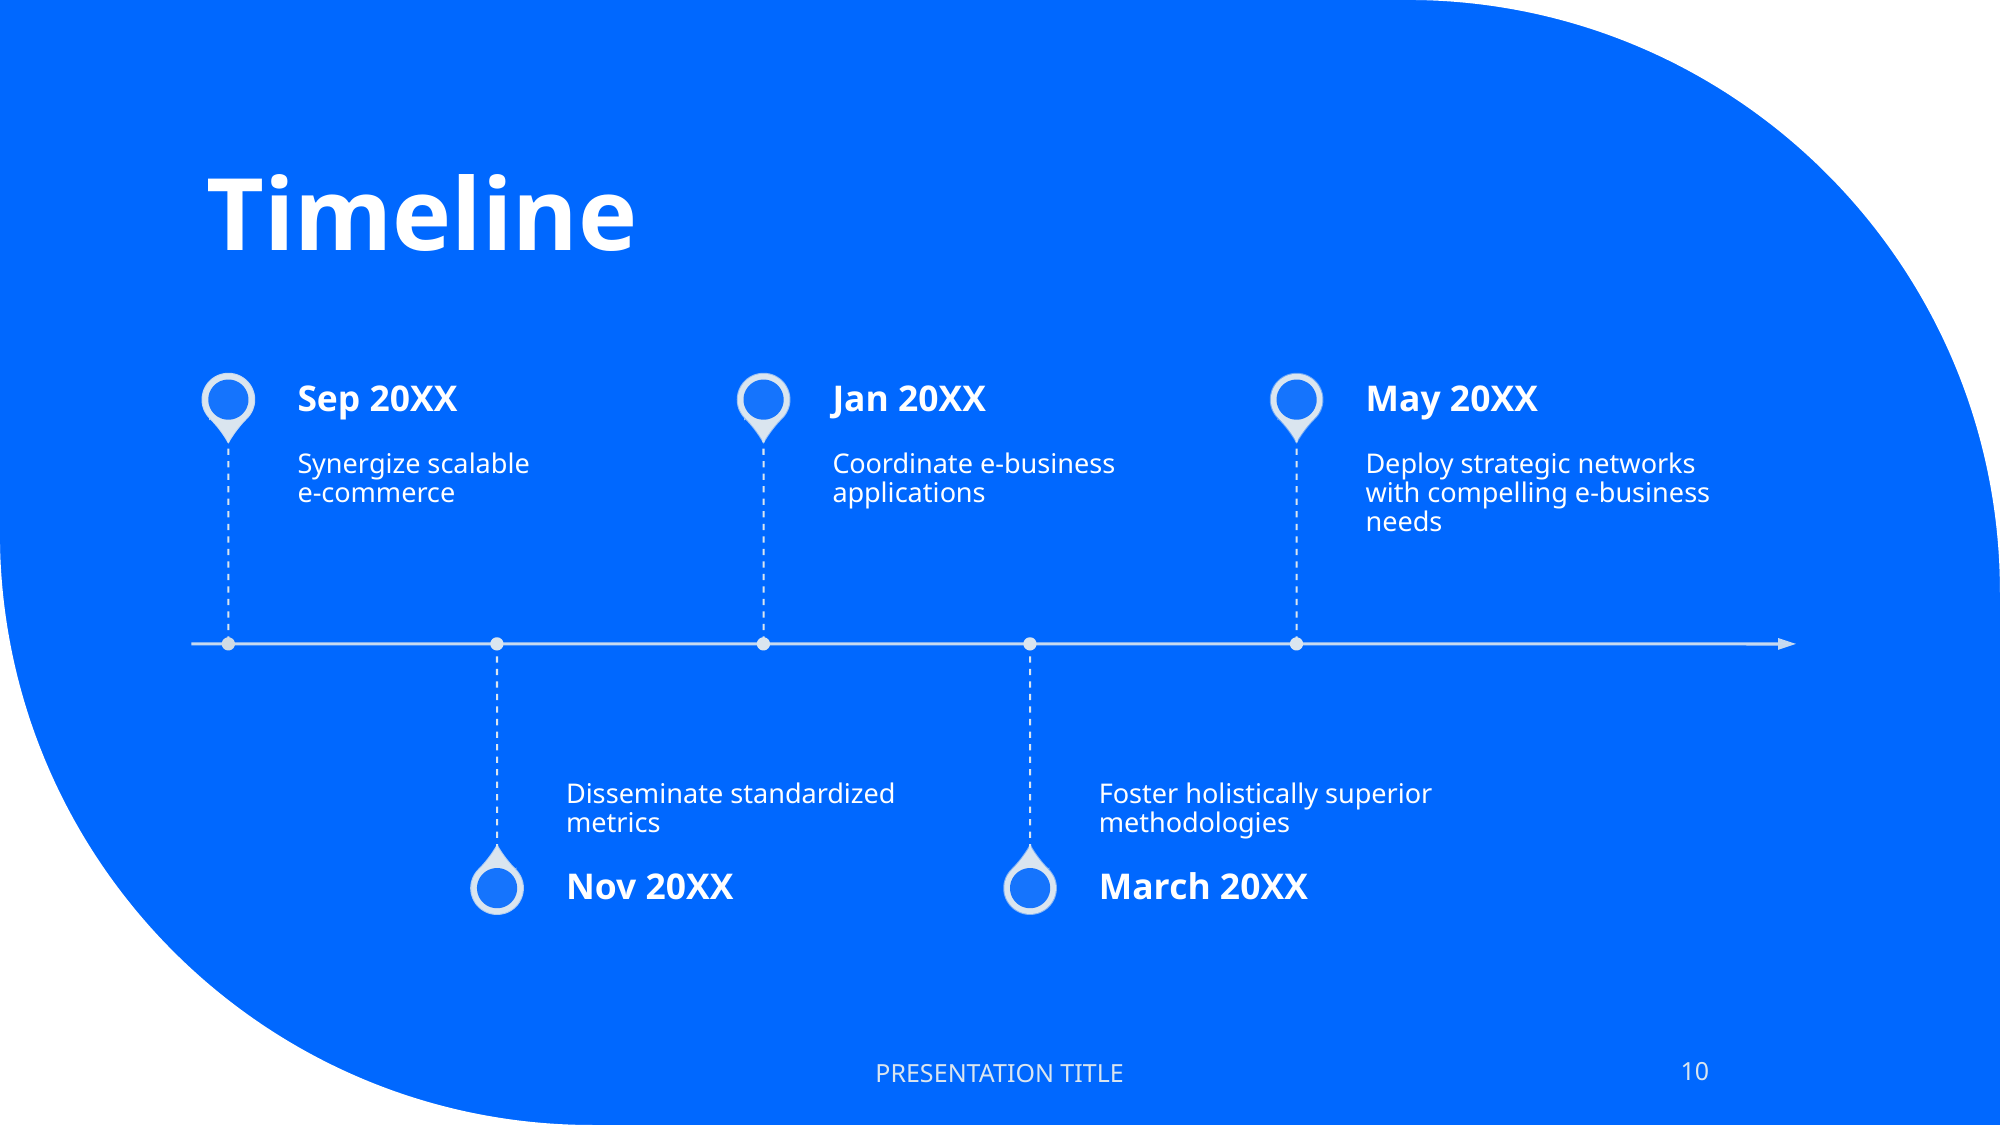

# Timeline
Sep 20XX
Jan 20XX
May 20XX
Synergize scalable
e-commerce
Coordinate e-business applications
Deploy strategic networks with compelling e-business needs
Disseminate standardized metrics
Foster holistically superior methodologies
Nov 20XX
March 20XX
PRESENTATION TITLE